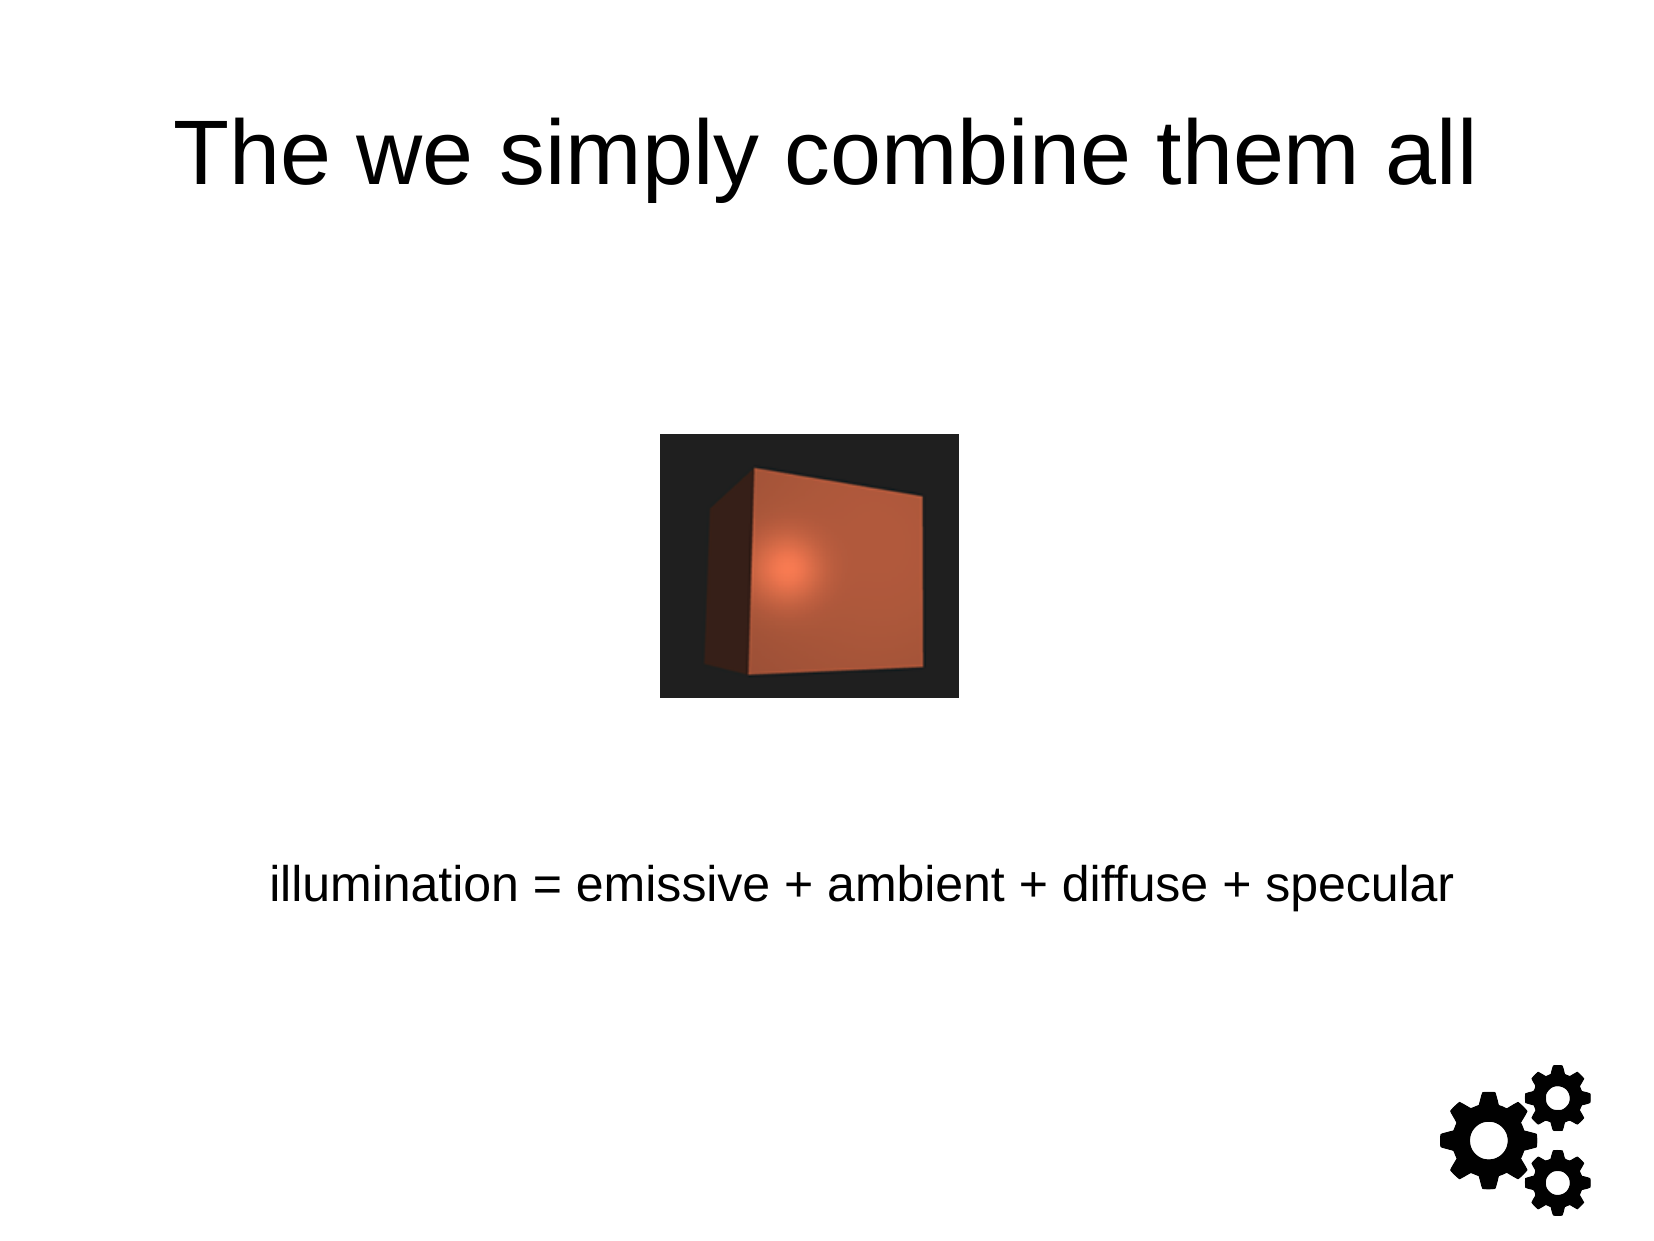

# The we simply combine them all
illumination = emissive + ambient + diffuse + specular